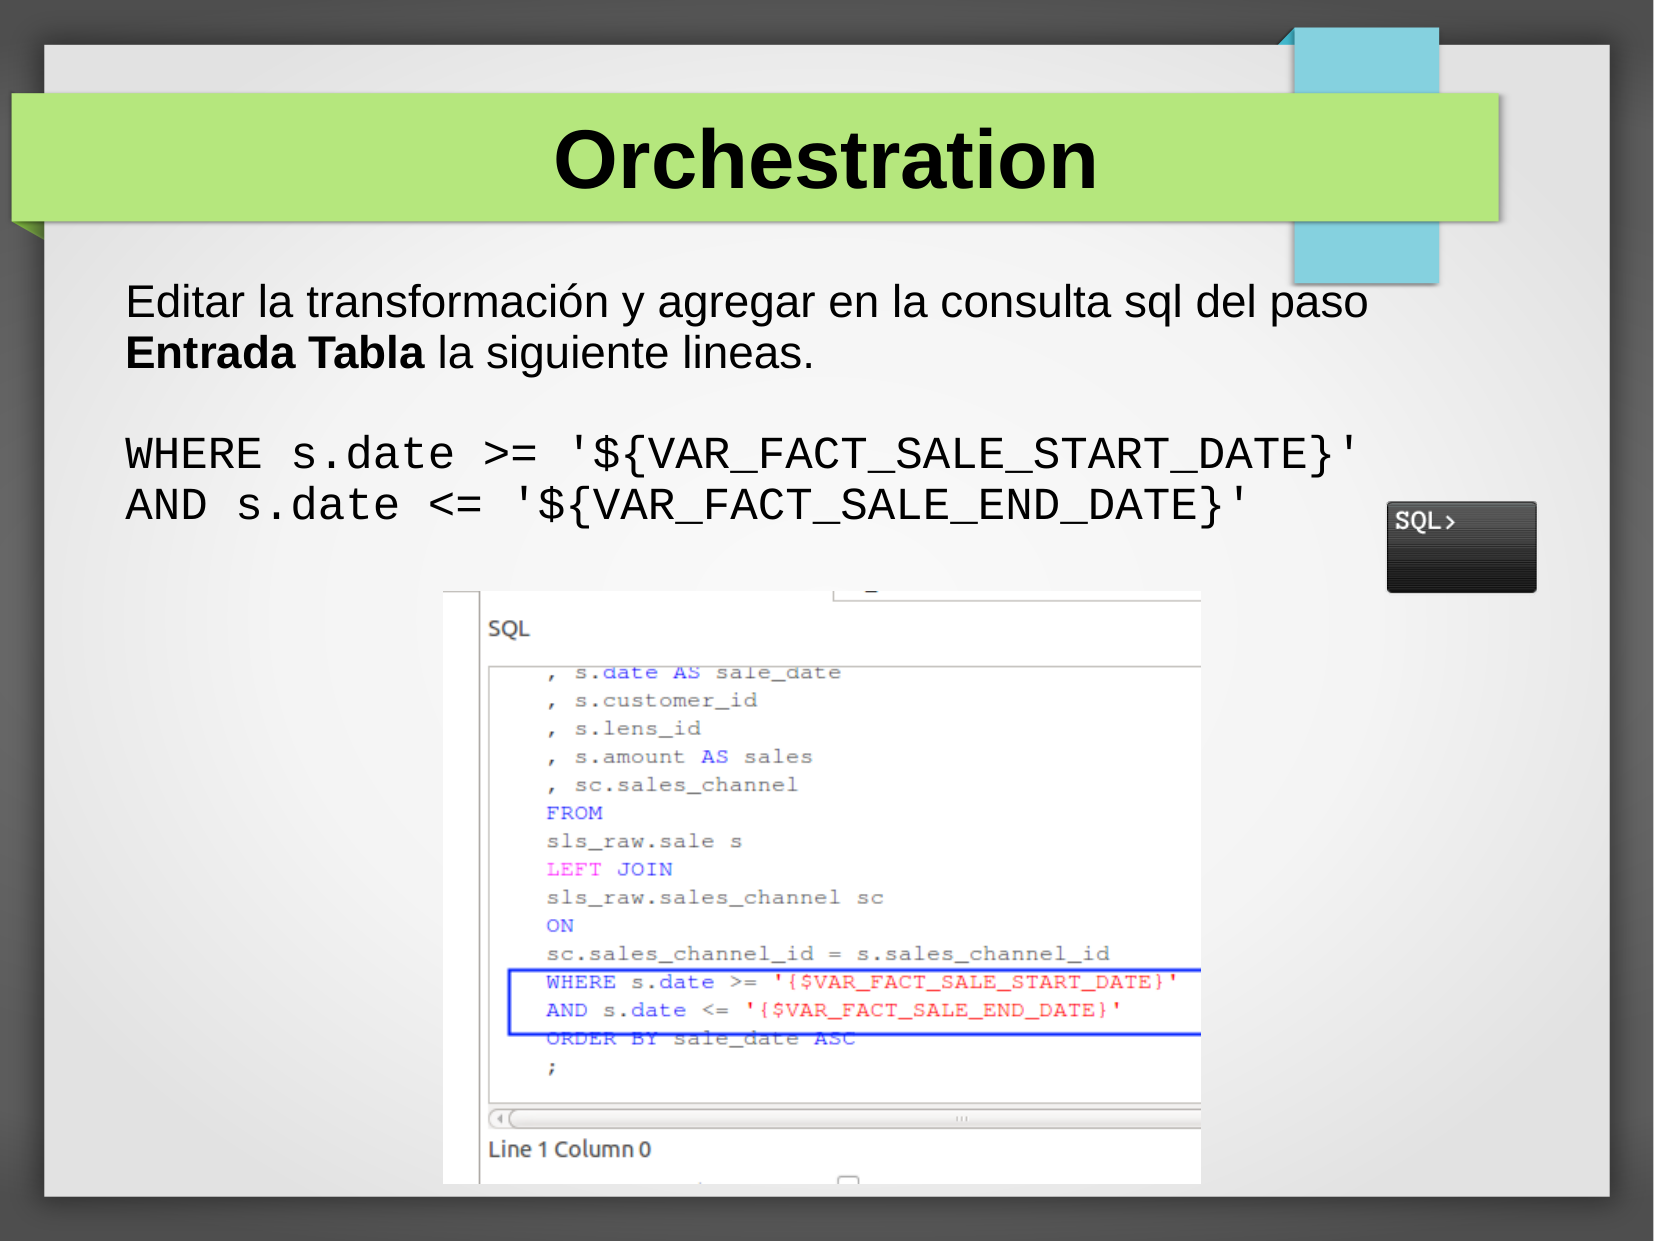

# Orchestration
Editar la transformación y agregar en la consulta sql del paso
Entrada Tabla la siguiente lineas.
WHERE s.date >= '${VAR_FACT_SALE_START_DATE}'
AND s.date <= '${VAR_FACT_SALE_END_DATE}'